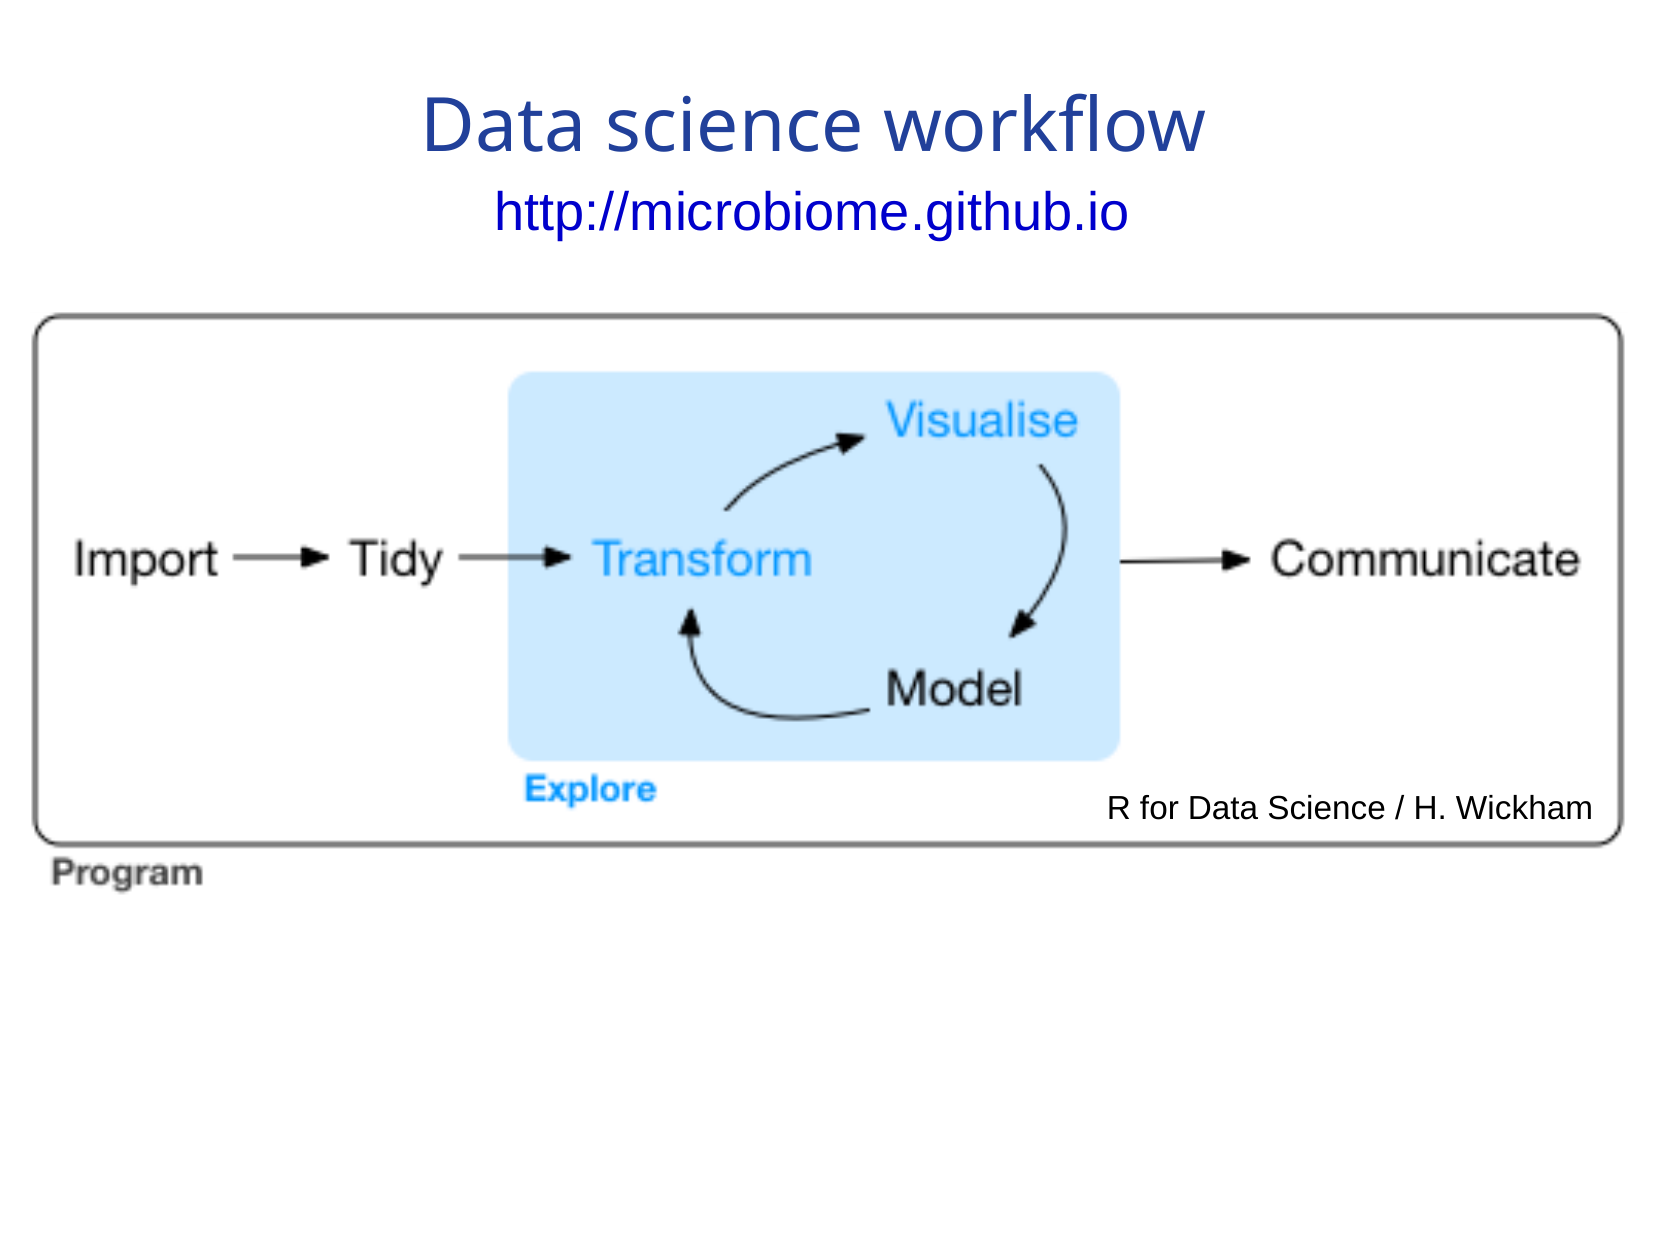

Data science workflow
http://microbiome.github.io
R for Data Science / H. Wickham